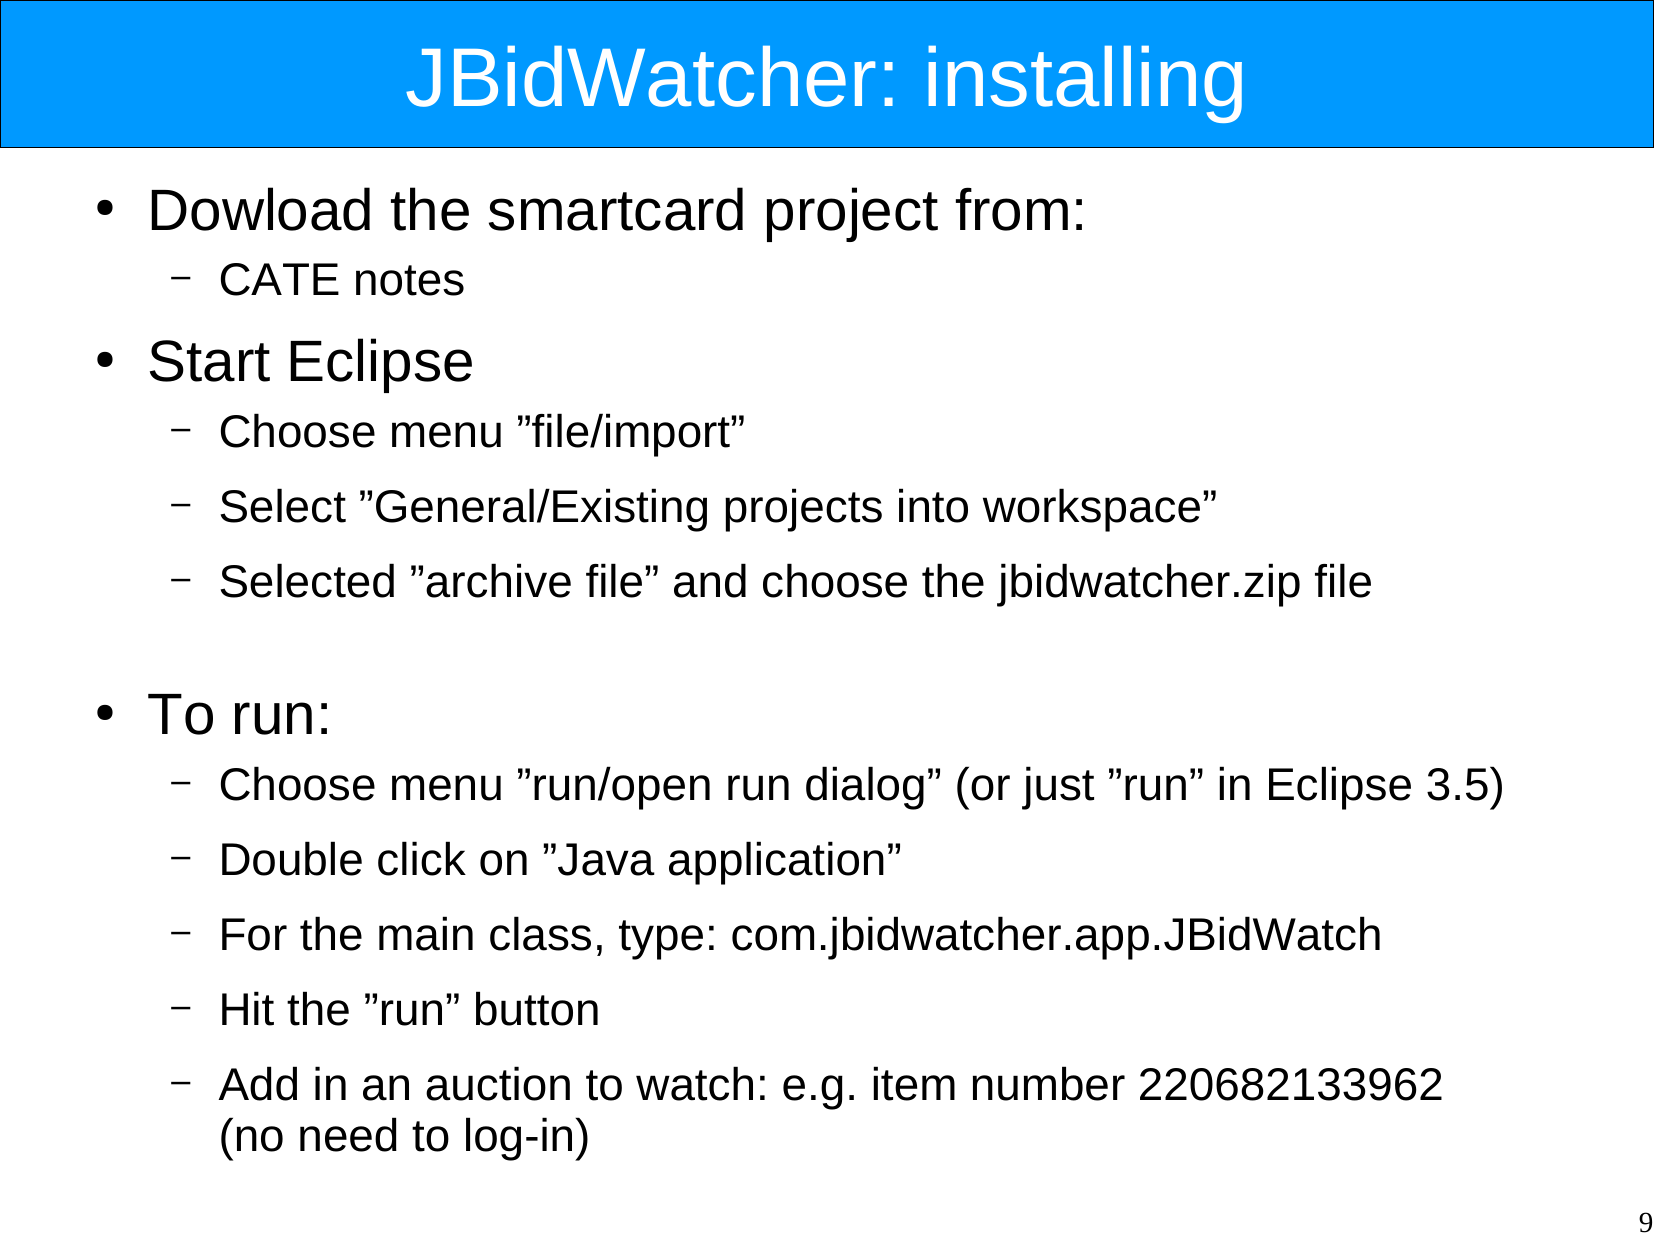

# JBidWatcher: installing
Dowload the smartcard project from:
CATE notes
Start Eclipse
Choose menu ”file/import”
Select ”General/Existing projects into workspace”
Selected ”archive file” and choose the jbidwatcher.zip file
To run:
Choose menu ”run/open run dialog” (or just ”run” in Eclipse 3.5)
Double click on ”Java application”
For the main class, type: com.jbidwatcher.app.JBidWatch
Hit the ”run” button
Add in an auction to watch: e.g. item number 220682133962
(no need to log-in)
9